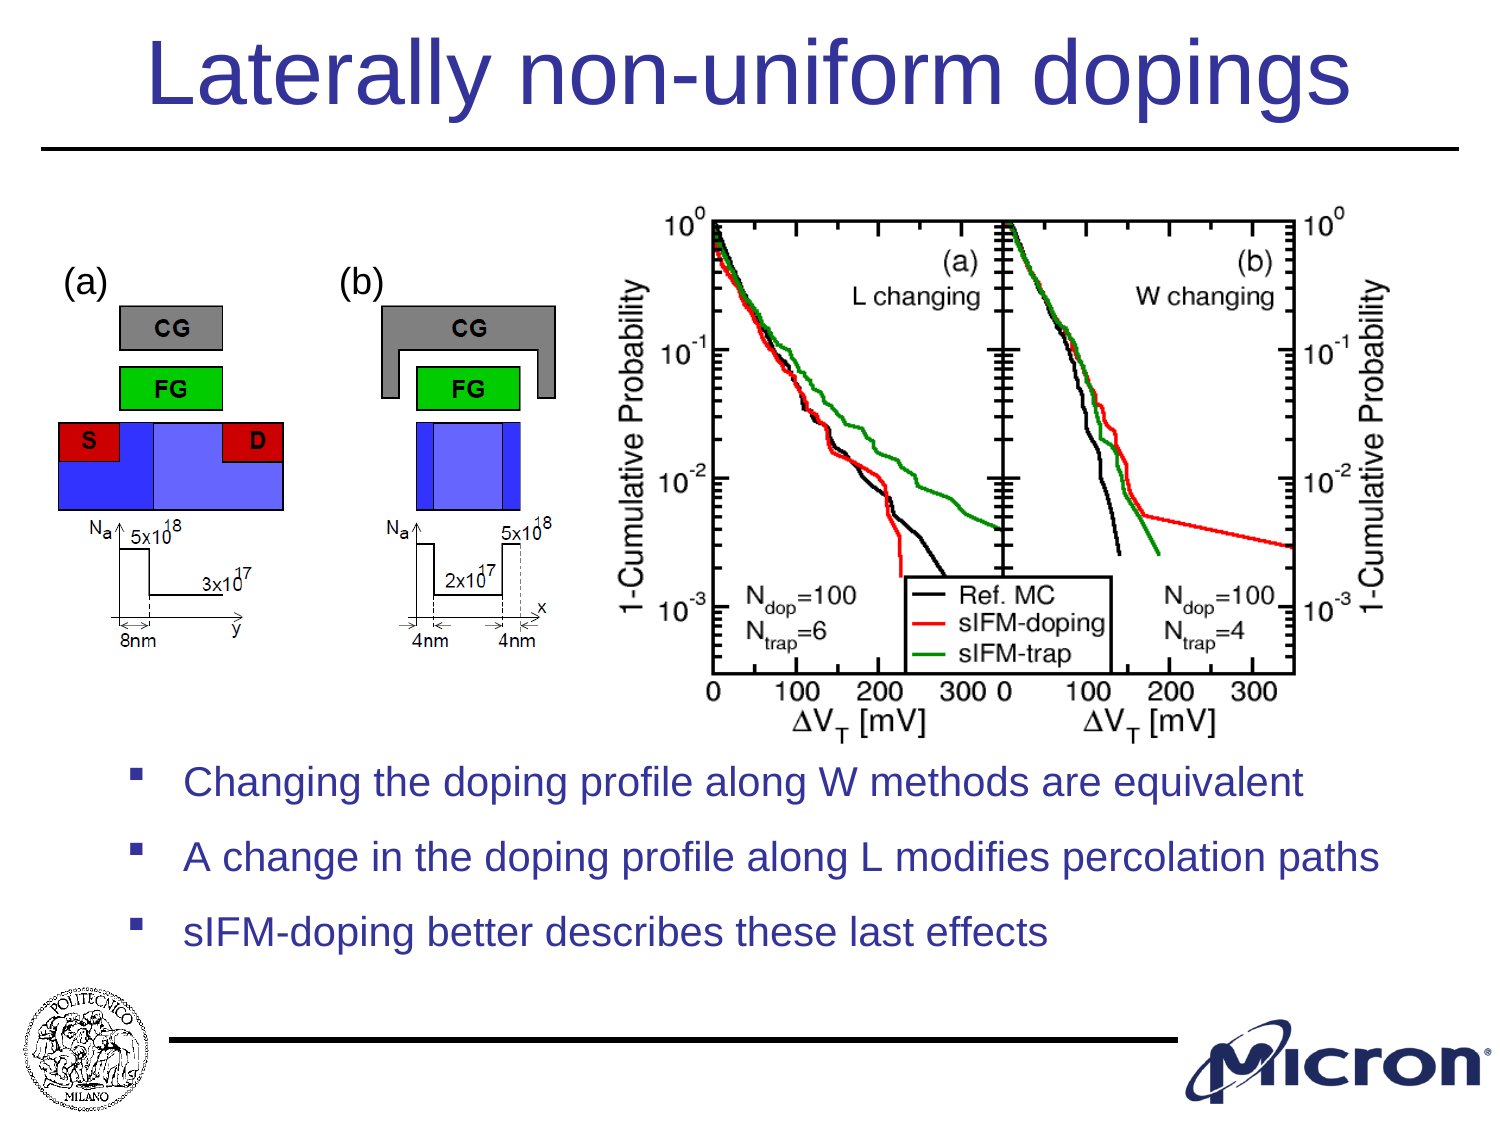

Laterally non-uniform dopings
(a) (b)
Changing the doping profile along W methods are equivalent
A change in the doping profile along L modifies percolation paths
sIFM-doping better describes these last effects